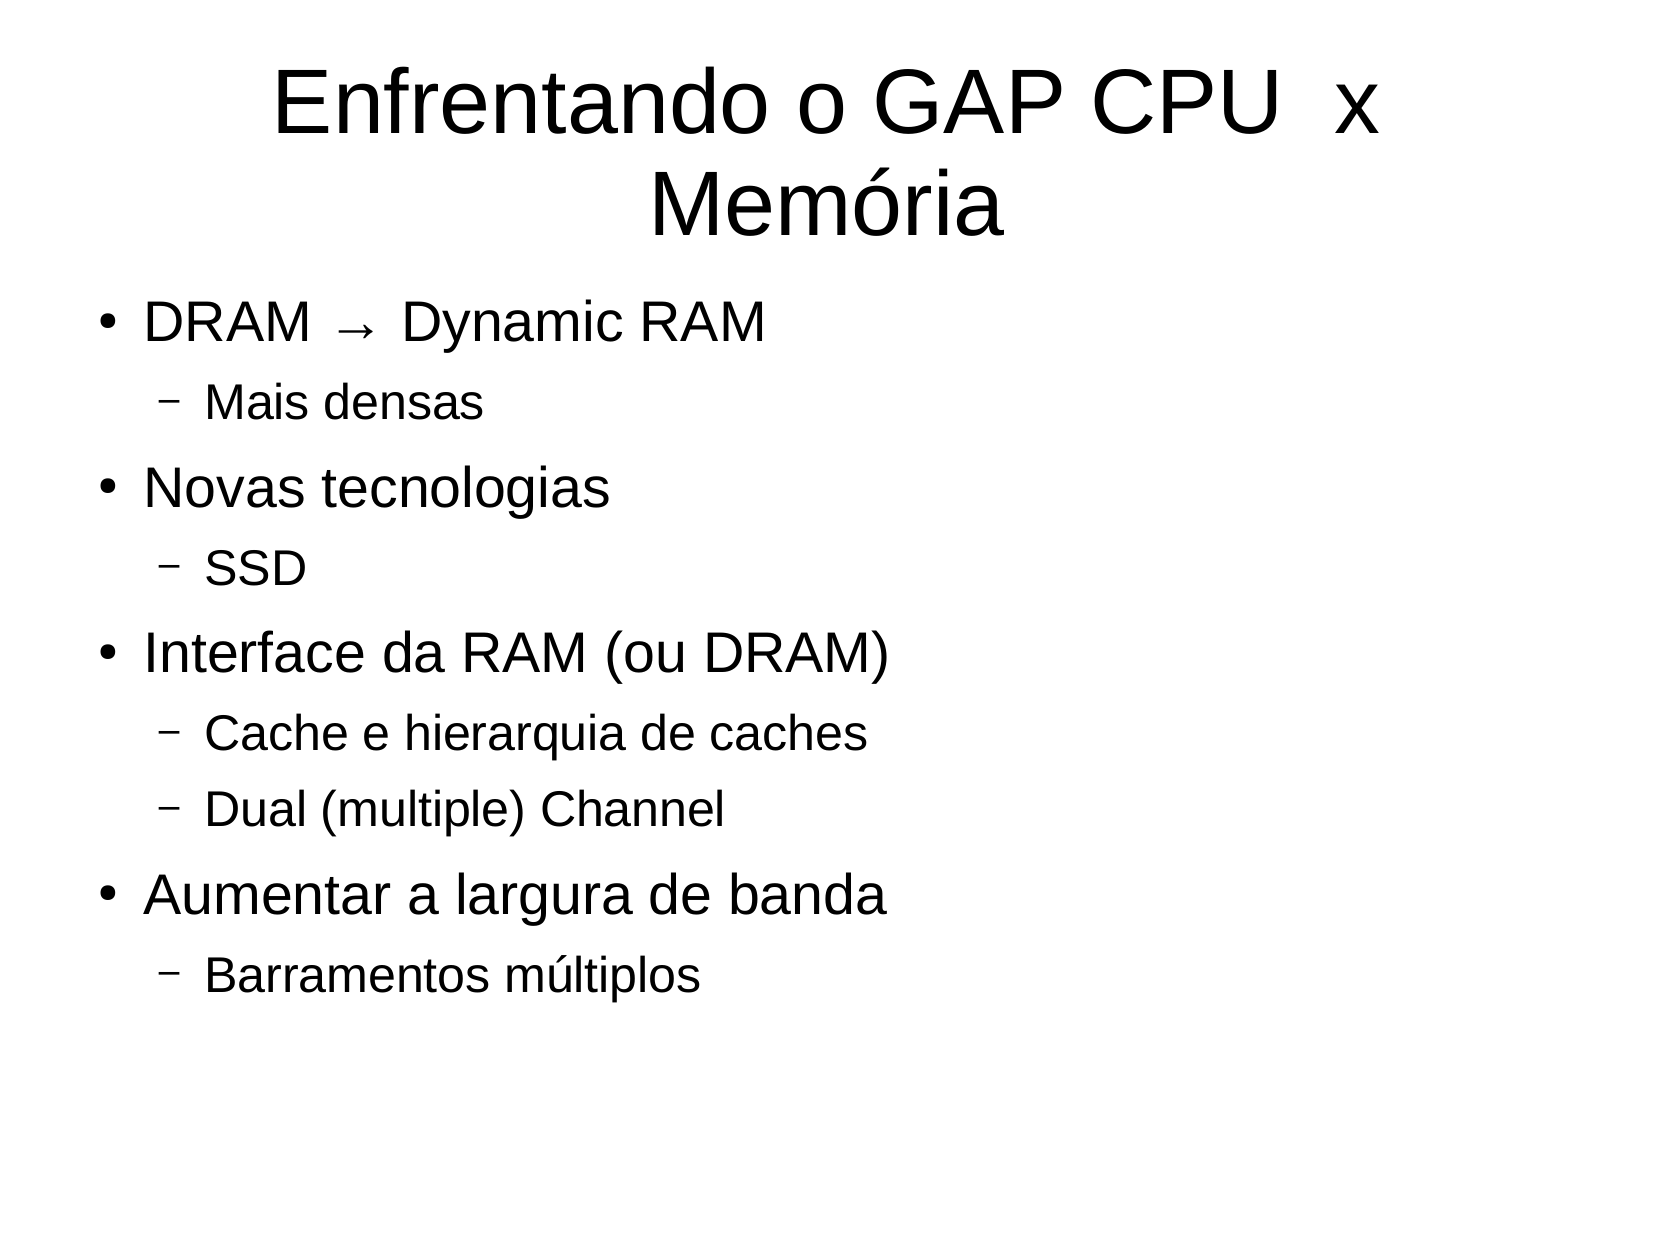

# Enfrentando o GAP CPU x Memória
DRAM → Dynamic RAM
Mais densas
Novas tecnologias
SSD
Interface da RAM (ou DRAM)
Cache e hierarquia de caches
Dual (multiple) Channel
Aumentar a largura de banda
Barramentos múltiplos